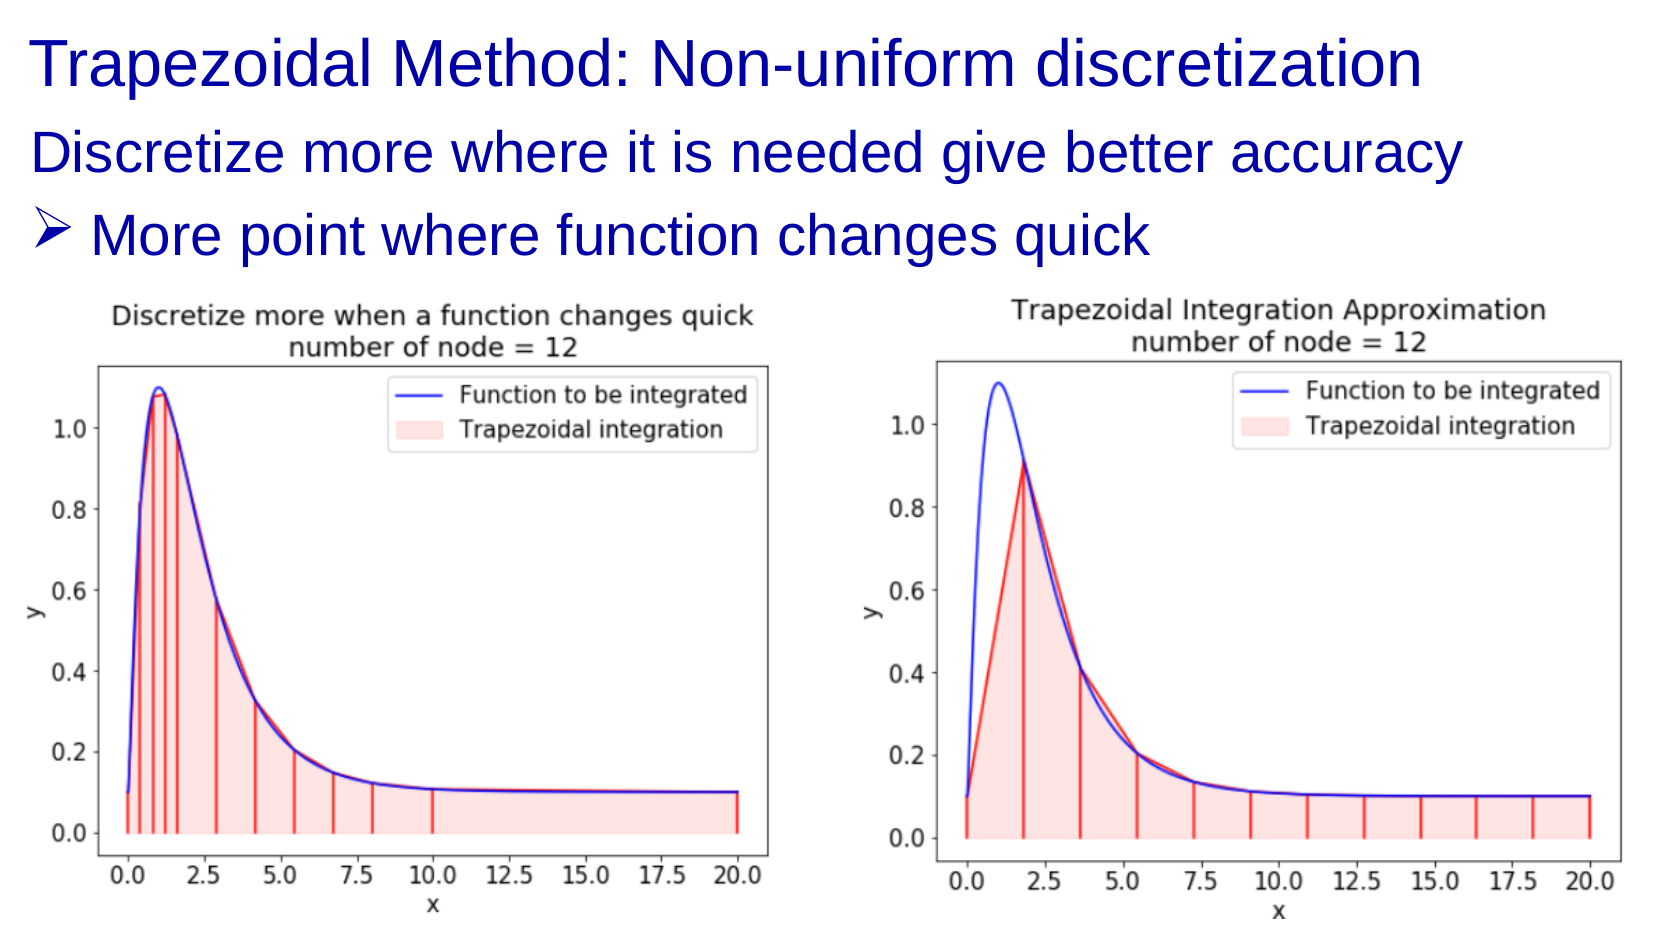

# Trapezoidal Method: Non-uniform discretization
Discretize more where it is needed give better accuracy
More point where function changes quick
4